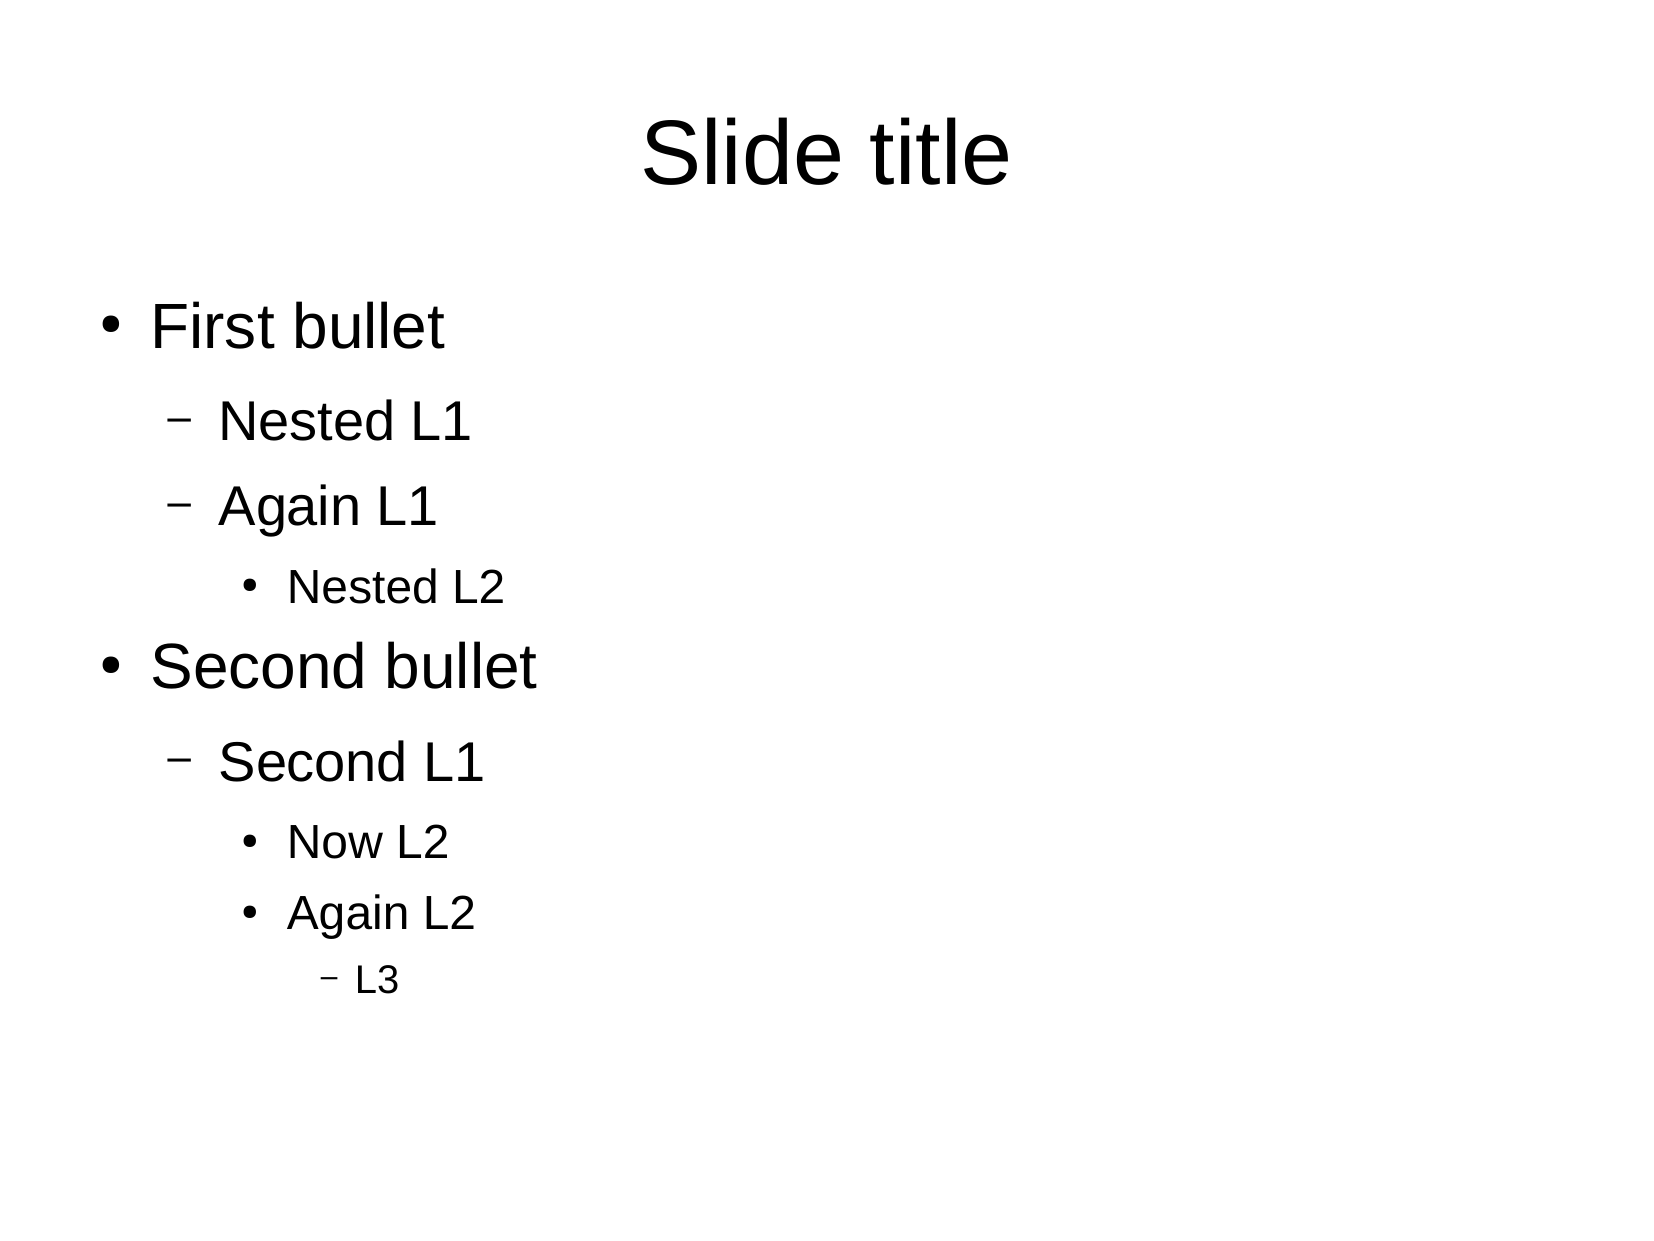

# Slide title
First bullet
Nested L1
Again L1
Nested L2
Second bullet
Second L1
Now L2
Again L2
L3